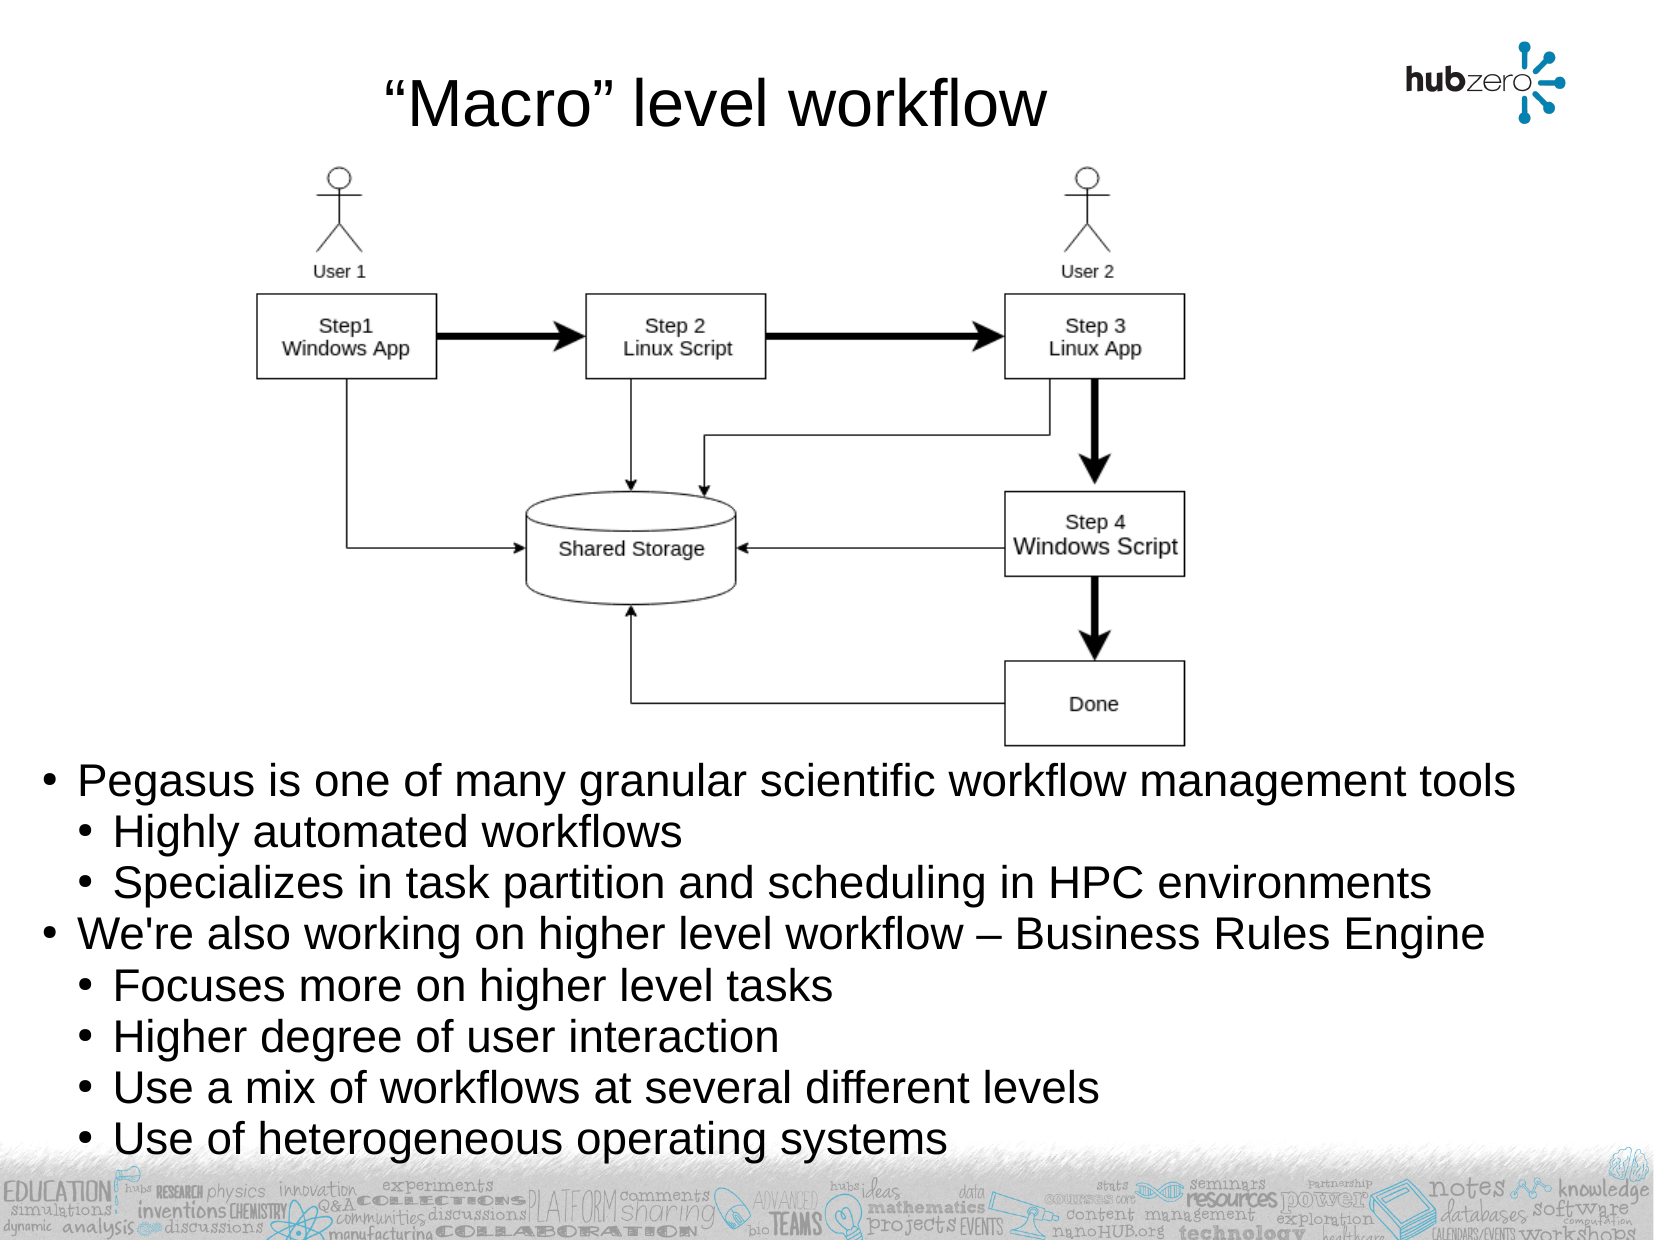

# “Macro” level workflow
Pegasus is one of many granular scientific workflow management tools
Highly automated workflows
Specializes in task partition and scheduling in HPC environments
We're also working on higher level workflow – Business Rules Engine
Focuses more on higher level tasks
Higher degree of user interaction
Use a mix of workflows at several different levels
Use of heterogeneous operating systems